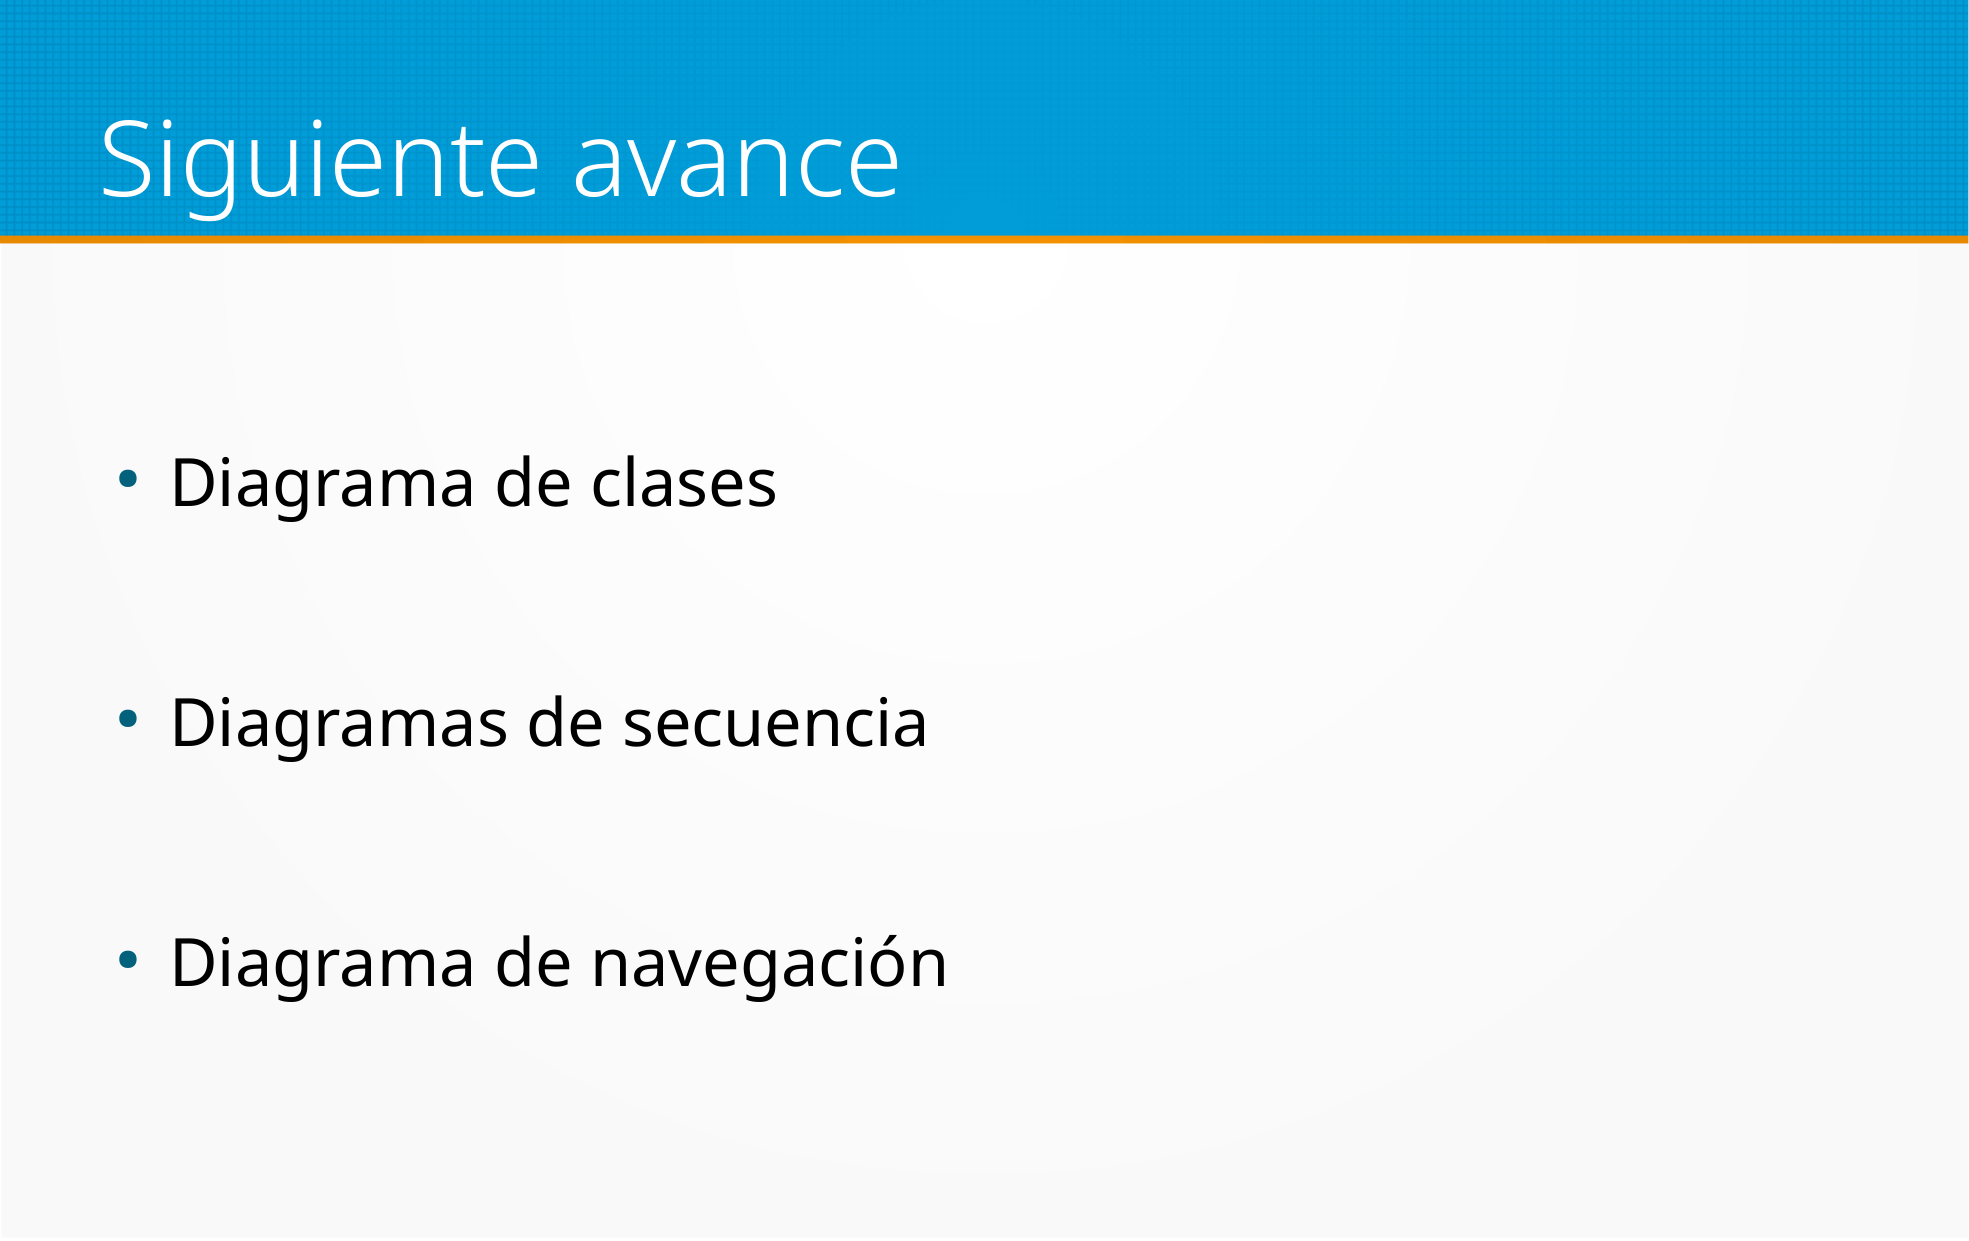

# Siguiente avance
Diagrama de clases
Diagramas de secuencia
Diagrama de navegación